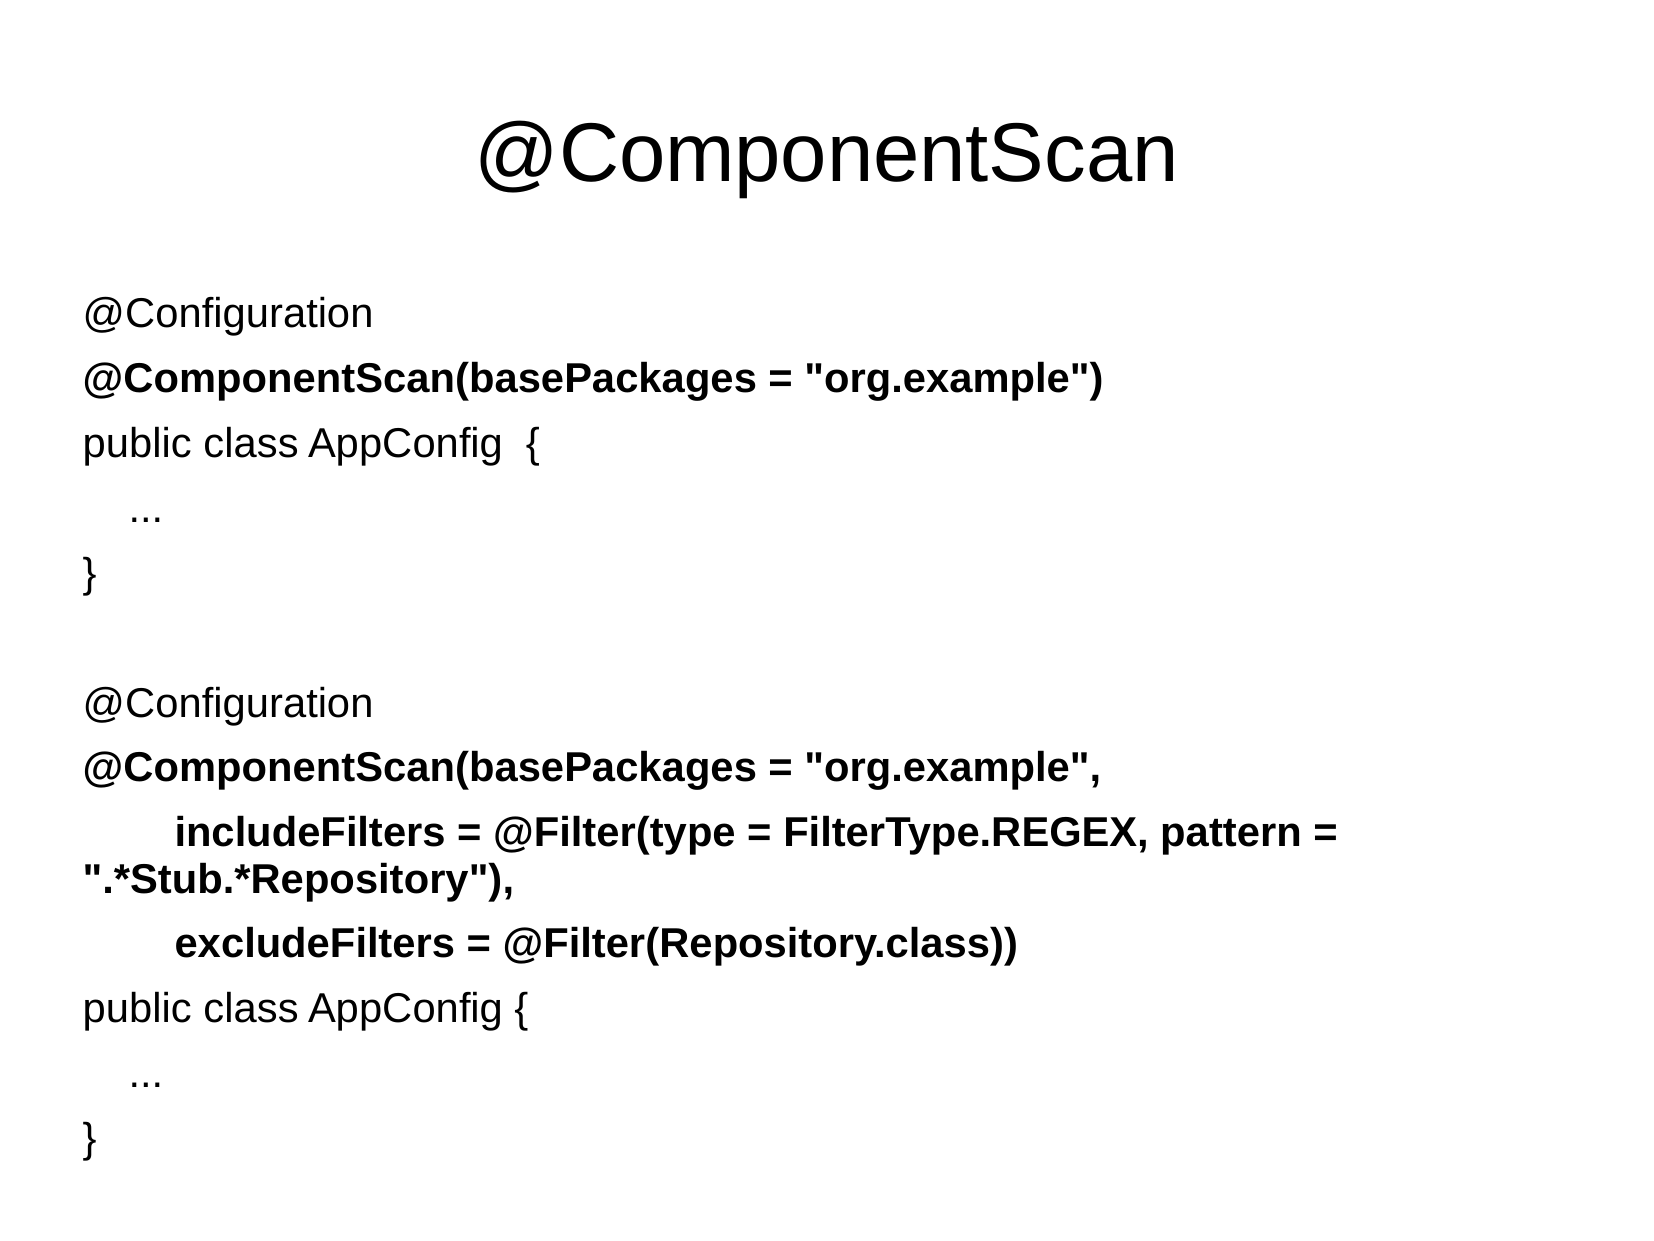

# @ComponentScan
@Configuration
@ComponentScan(basePackages = "org.example")
public class AppConfig {
 ...
}
@Configuration
@ComponentScan(basePackages = "org.example",
 includeFilters = @Filter(type = FilterType.REGEX, pattern = ".*Stub.*Repository"),
 excludeFilters = @Filter(Repository.class))
public class AppConfig {
 ...
}